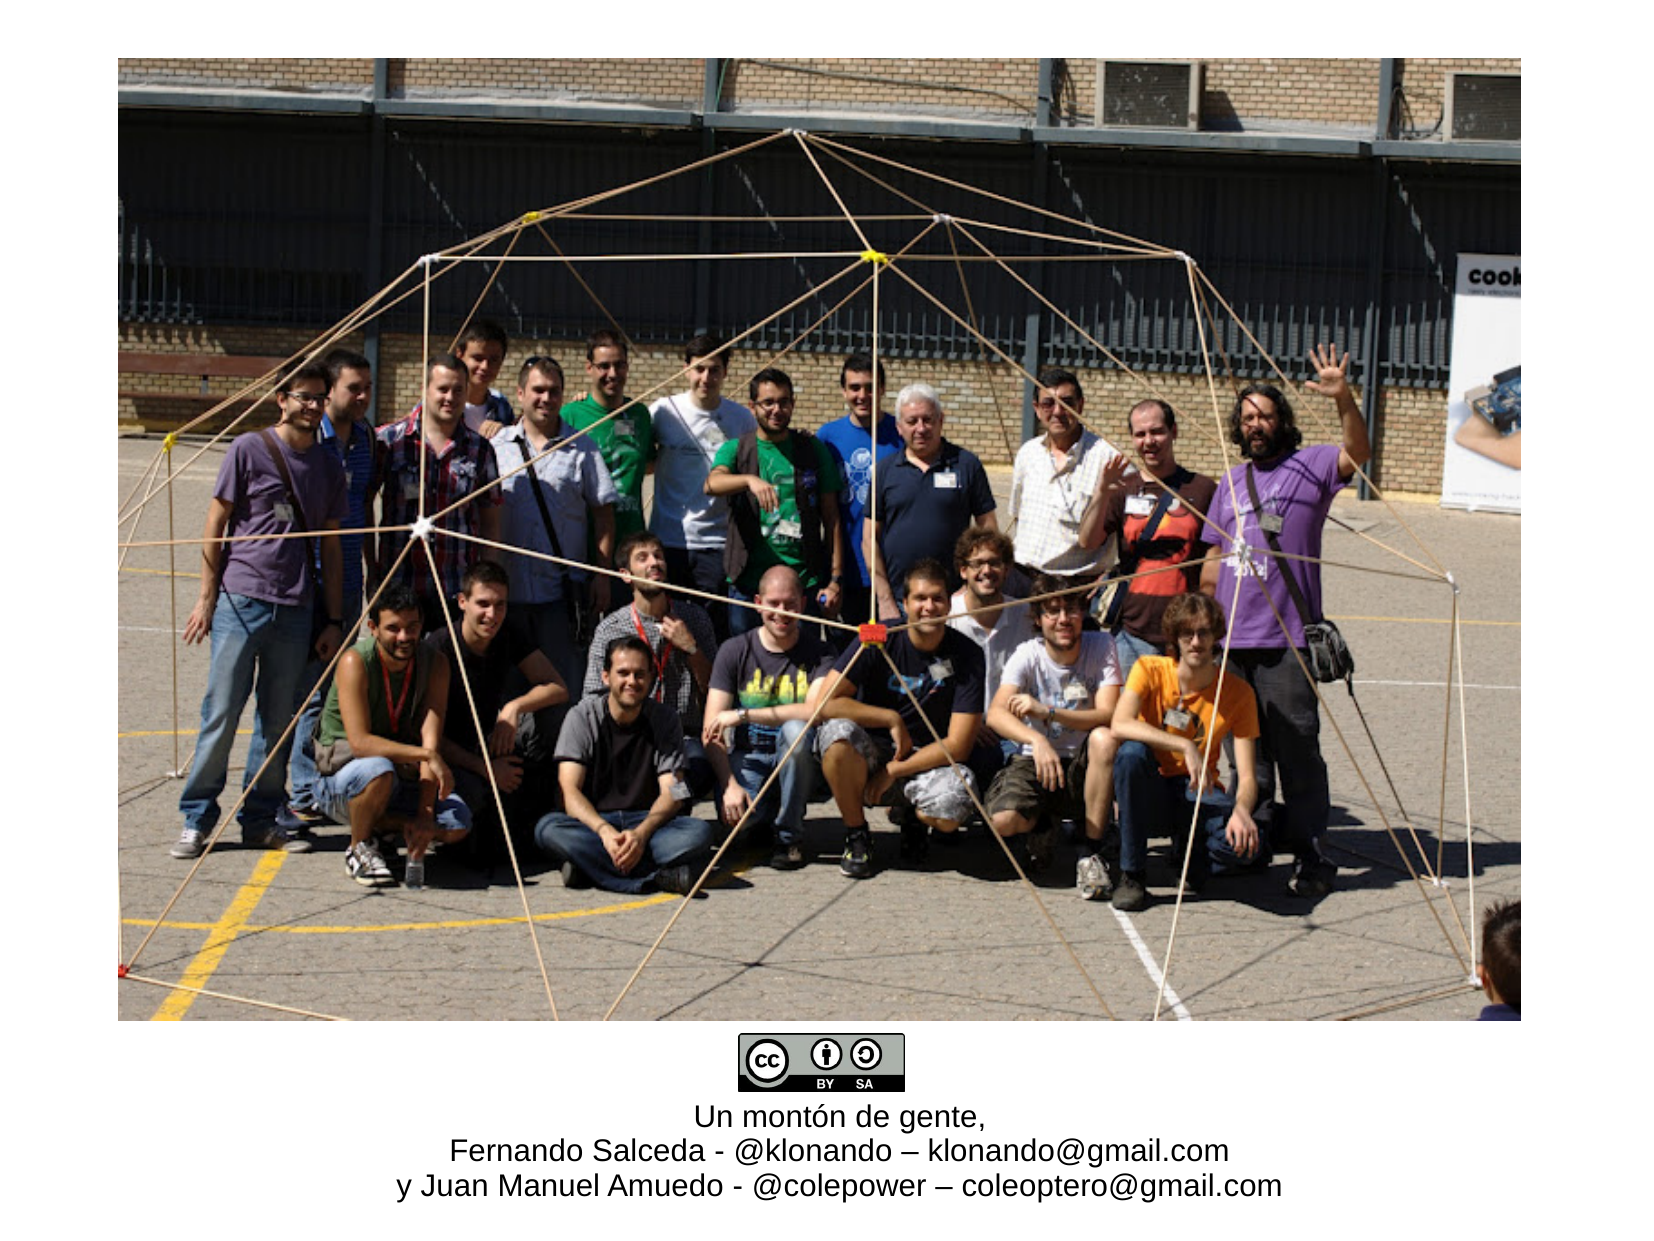

# El proyecto CLONE WARS
Ayer...
	- El domo ::imagen::
	- Primera comida CloneWars.
	- Batimos record de 'Parallel Printing'.
7 impresoras 3D open source
imprimiendo en vivo en la
 OSHWCon 2012.
Un montón de gente,
Fernando Salceda - @klonando – klonando@gmail.com
y Juan Manuel Amuedo - @colepower – coleoptero@gmail.com